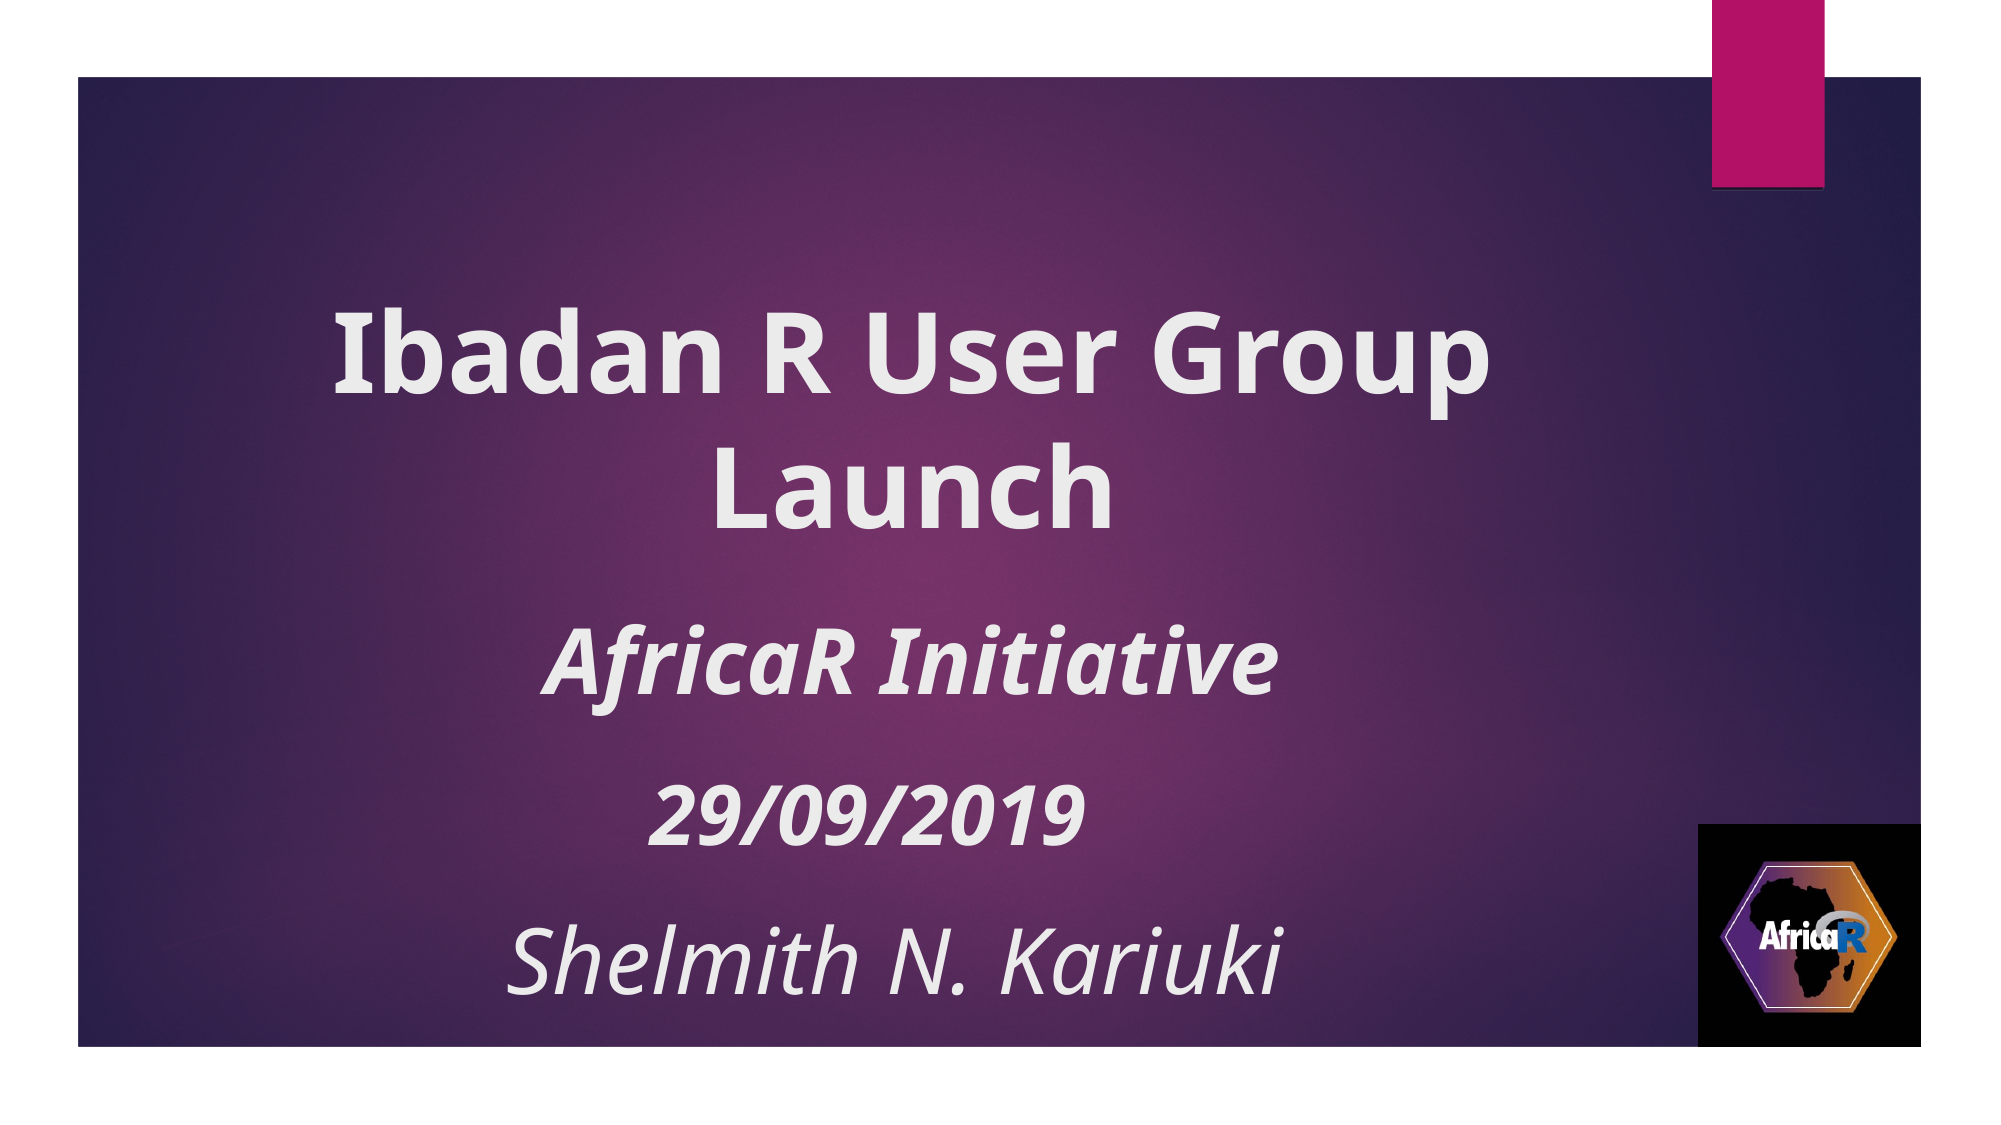

Ibadan R User Group Launch
# AfricaR Initiative
 29/09/2019
 Shelmith N. Kariuki